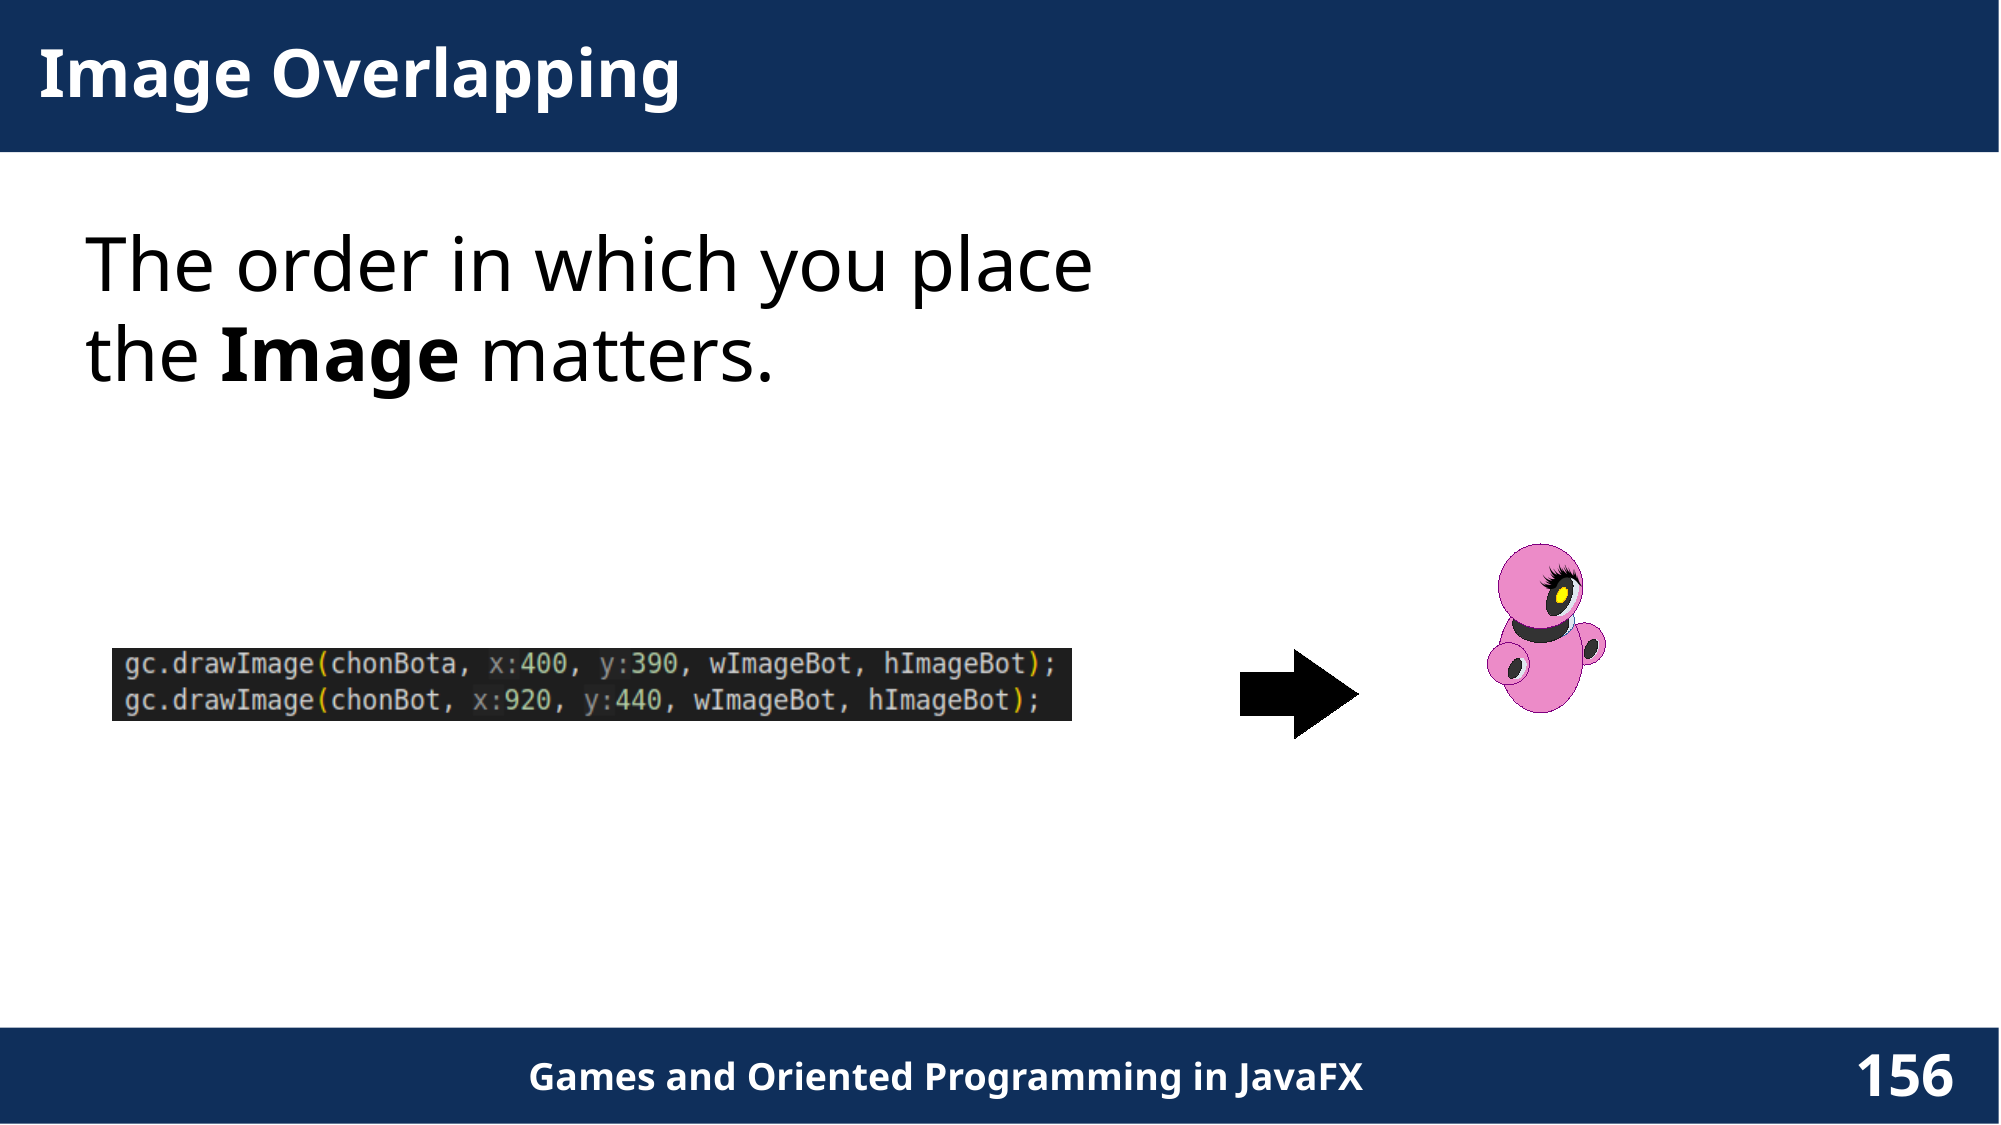

Image Overlapping
The order in which you place the Image matters.